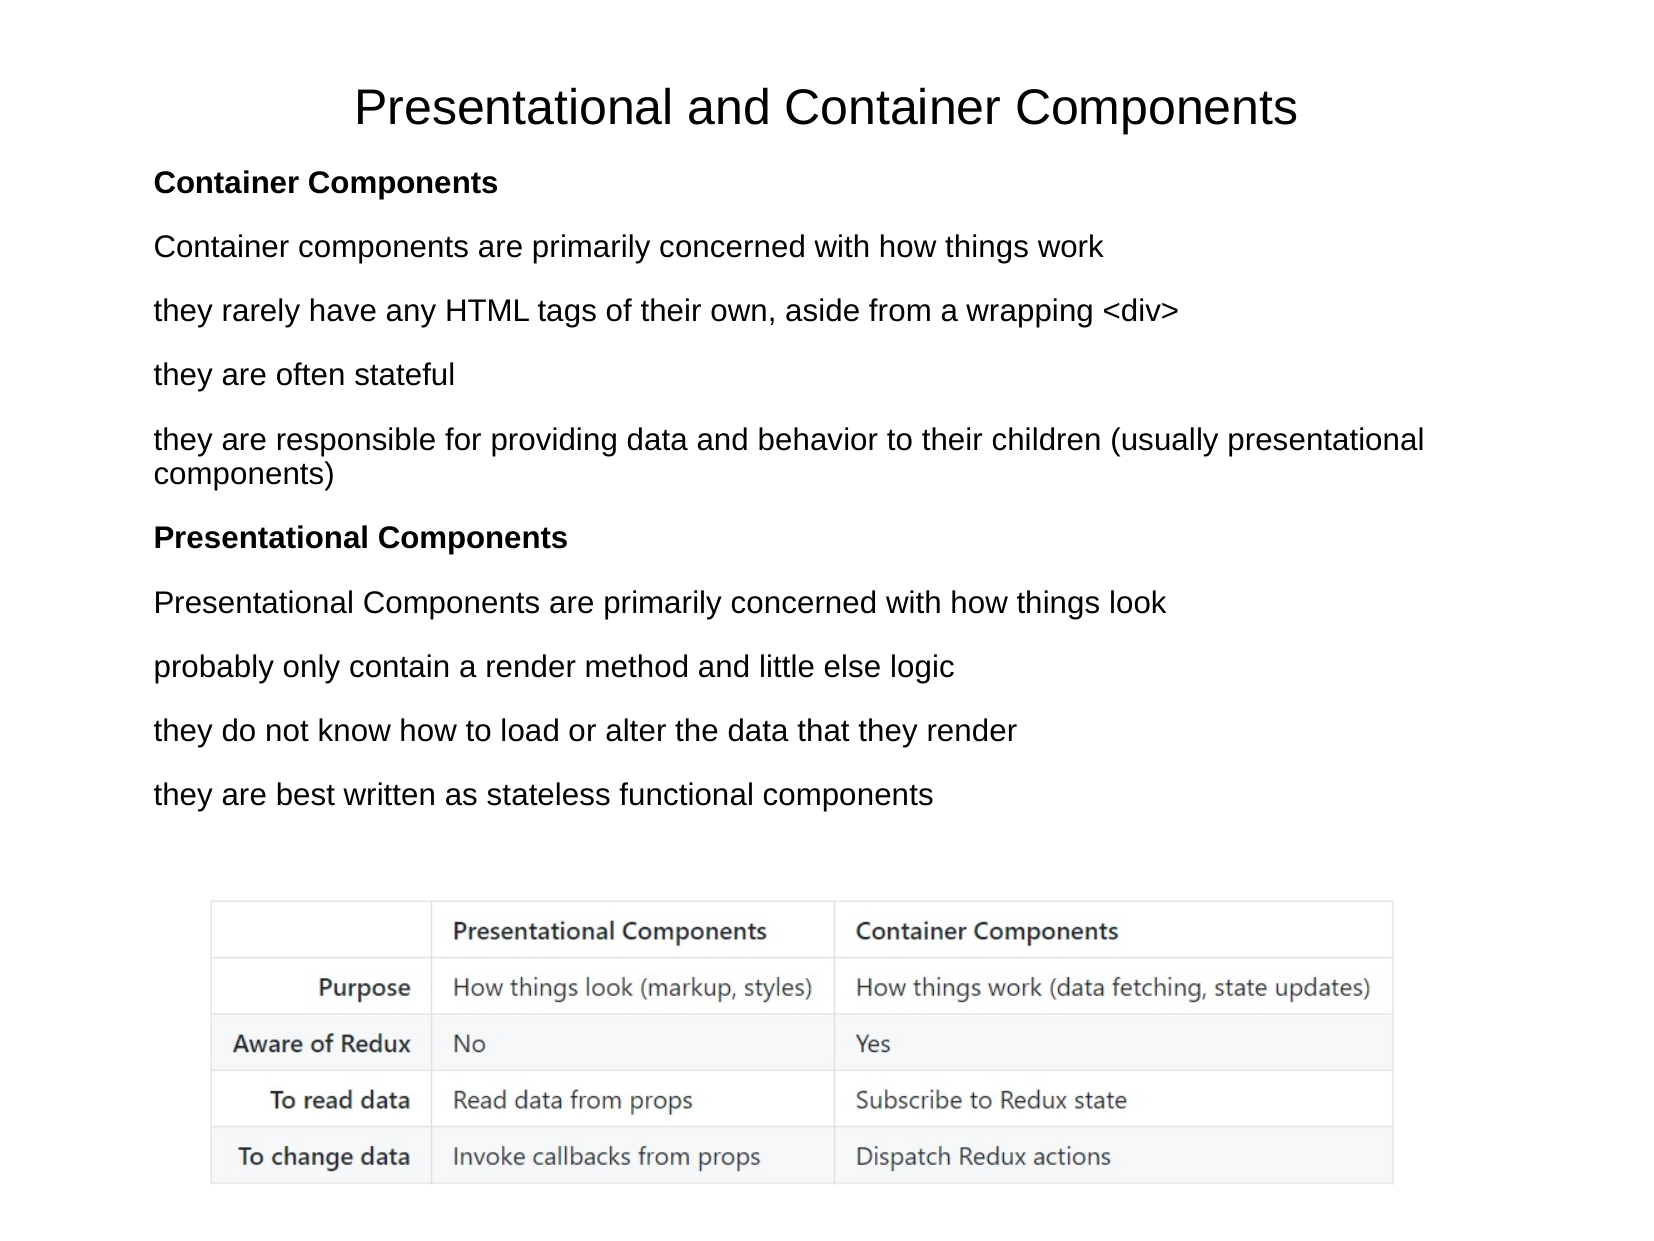

# Presentational and Container Components
Container Components
Container components are primarily concerned with how things work
they rarely have any HTML tags of their own, aside from a wrapping <div>
they are often stateful
they are responsible for providing data and behavior to their children (usually presentational components)
Presentational Components
Presentational Components are primarily concerned with how things look
probably only contain a render method and little else logic
they do not know how to load or alter the data that they render
they are best written as stateless functional components